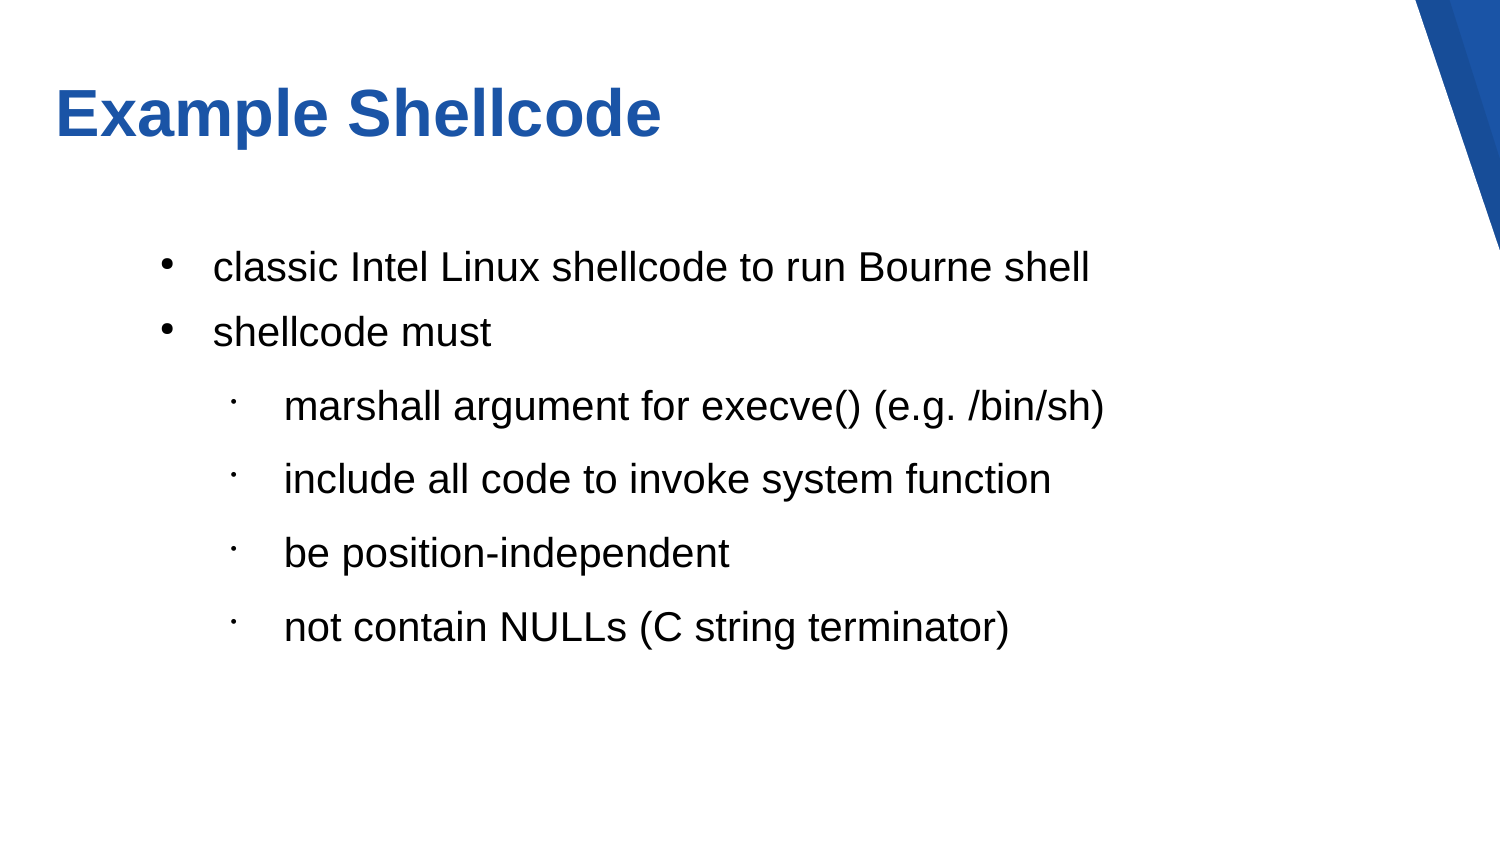

Example Shellcode
# classic Intel Linux shellcode to run Bourne shell
shellcode must
marshall argument for execve() (e.g. /bin/sh)
include all code to invoke system function
be position-independent
not contain NULLs (C string terminator)